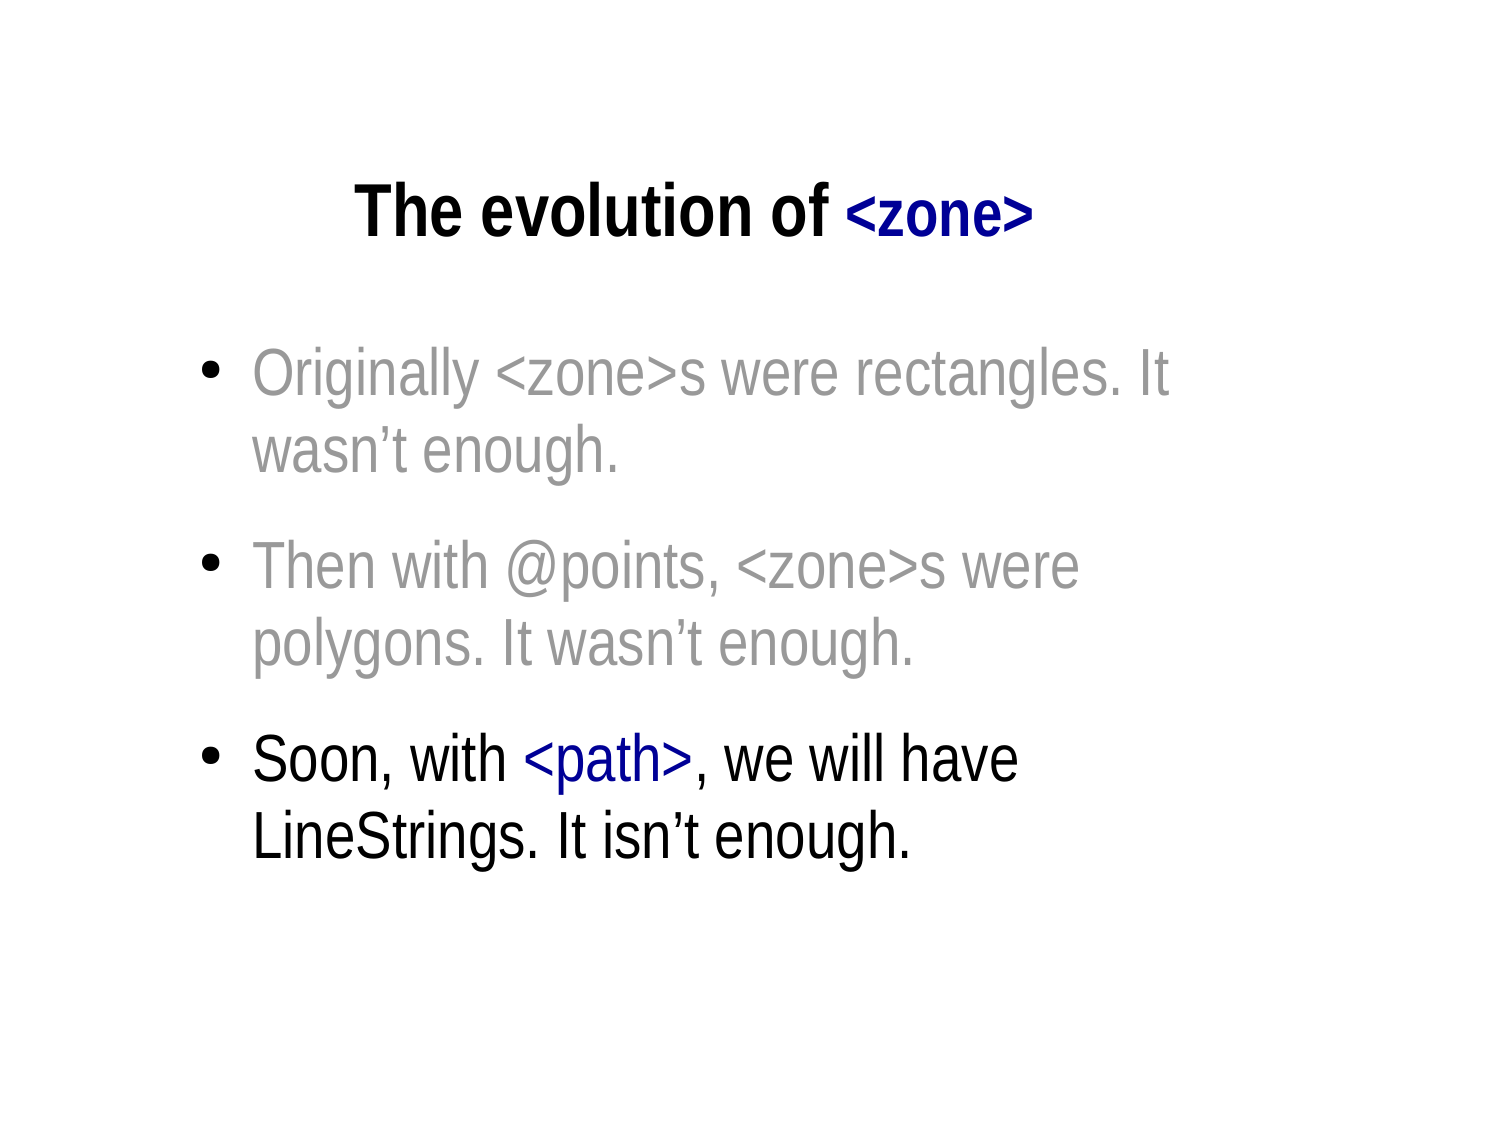

# The evolution of <zone>
Originally <zone>s were rectangles. It wasn’t enough.
Then with @points, <zone>s were polygons. It wasn’t enough.
Soon, with <path>, we will have LineStrings. It isn’t enough.